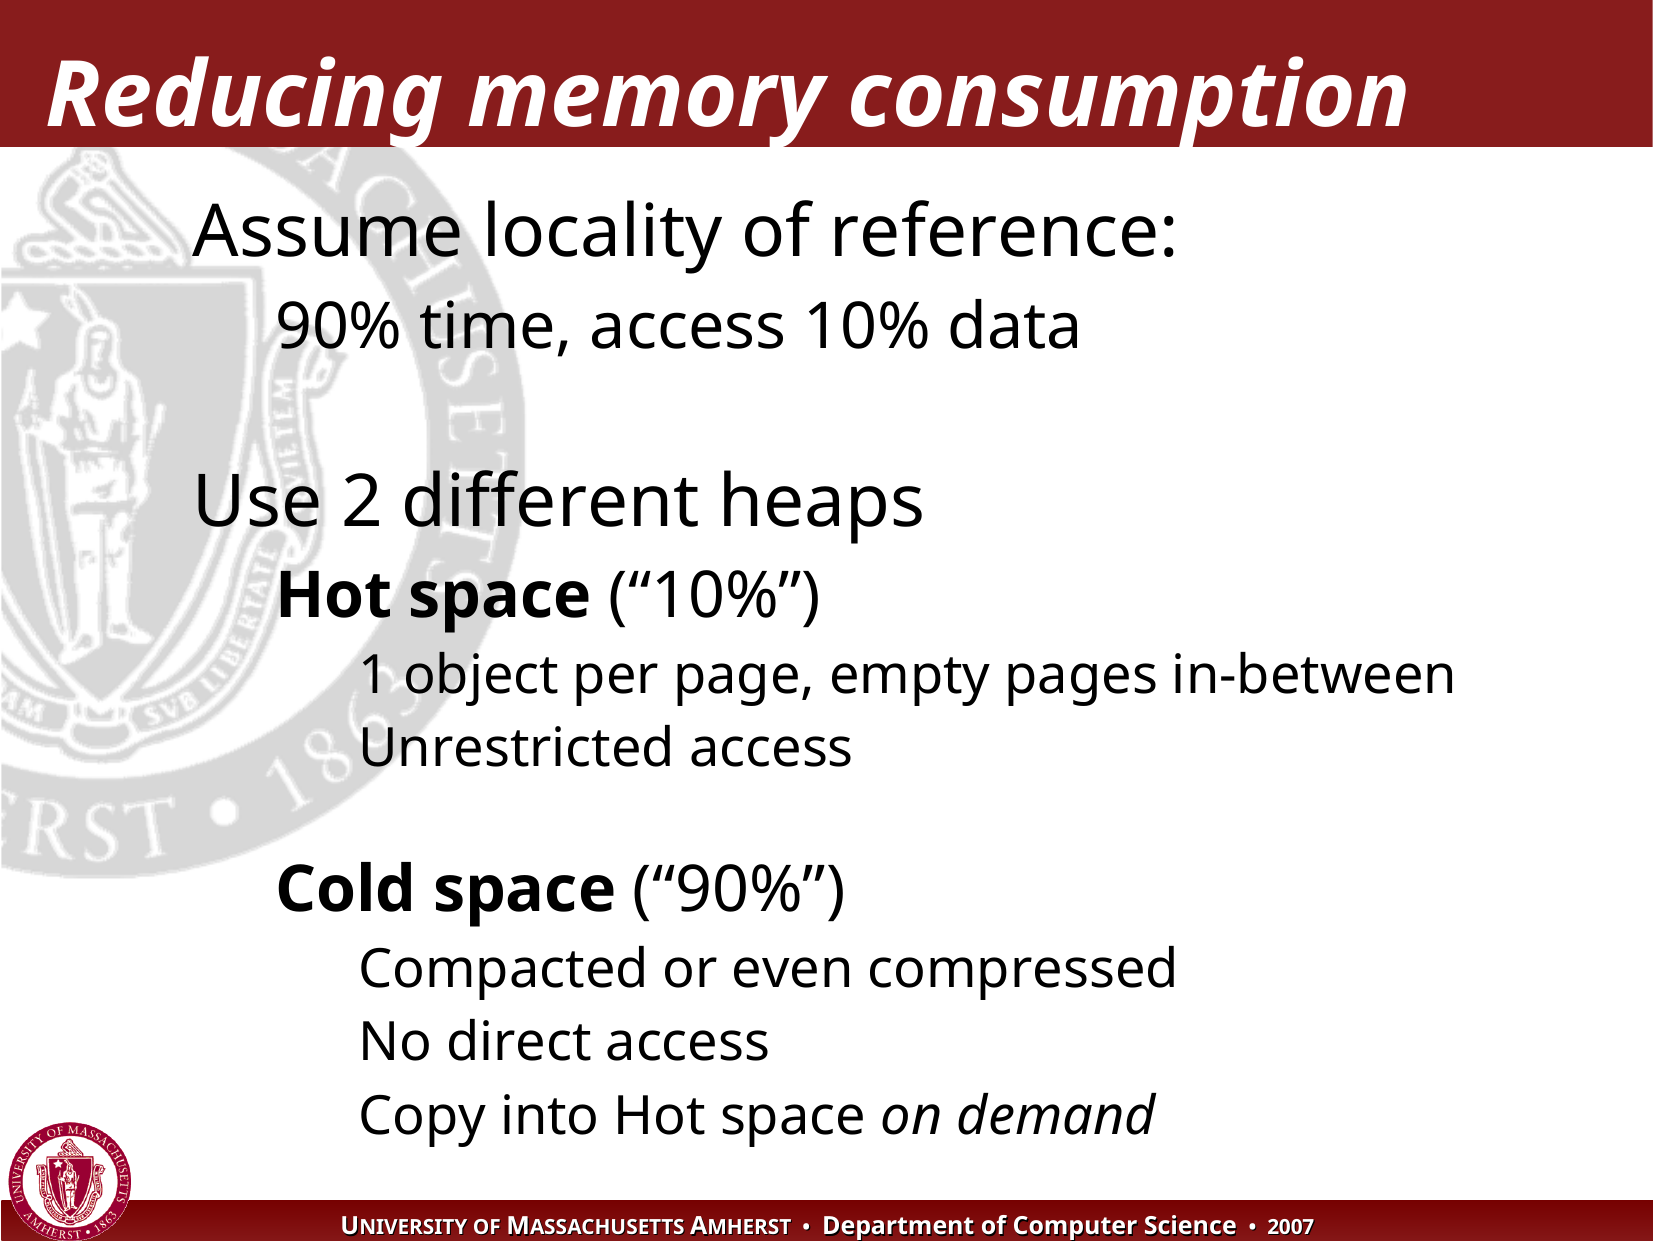

# Reducing memory consumption
Assume locality of reference:
90% time, access 10% data
Use 2 different heaps
Hot space (“10%”)
1 object per page, empty pages in-between
Unrestricted access
Cold space (“90%”)
Compacted or even compressed
No direct access
Copy into Hot space on demand